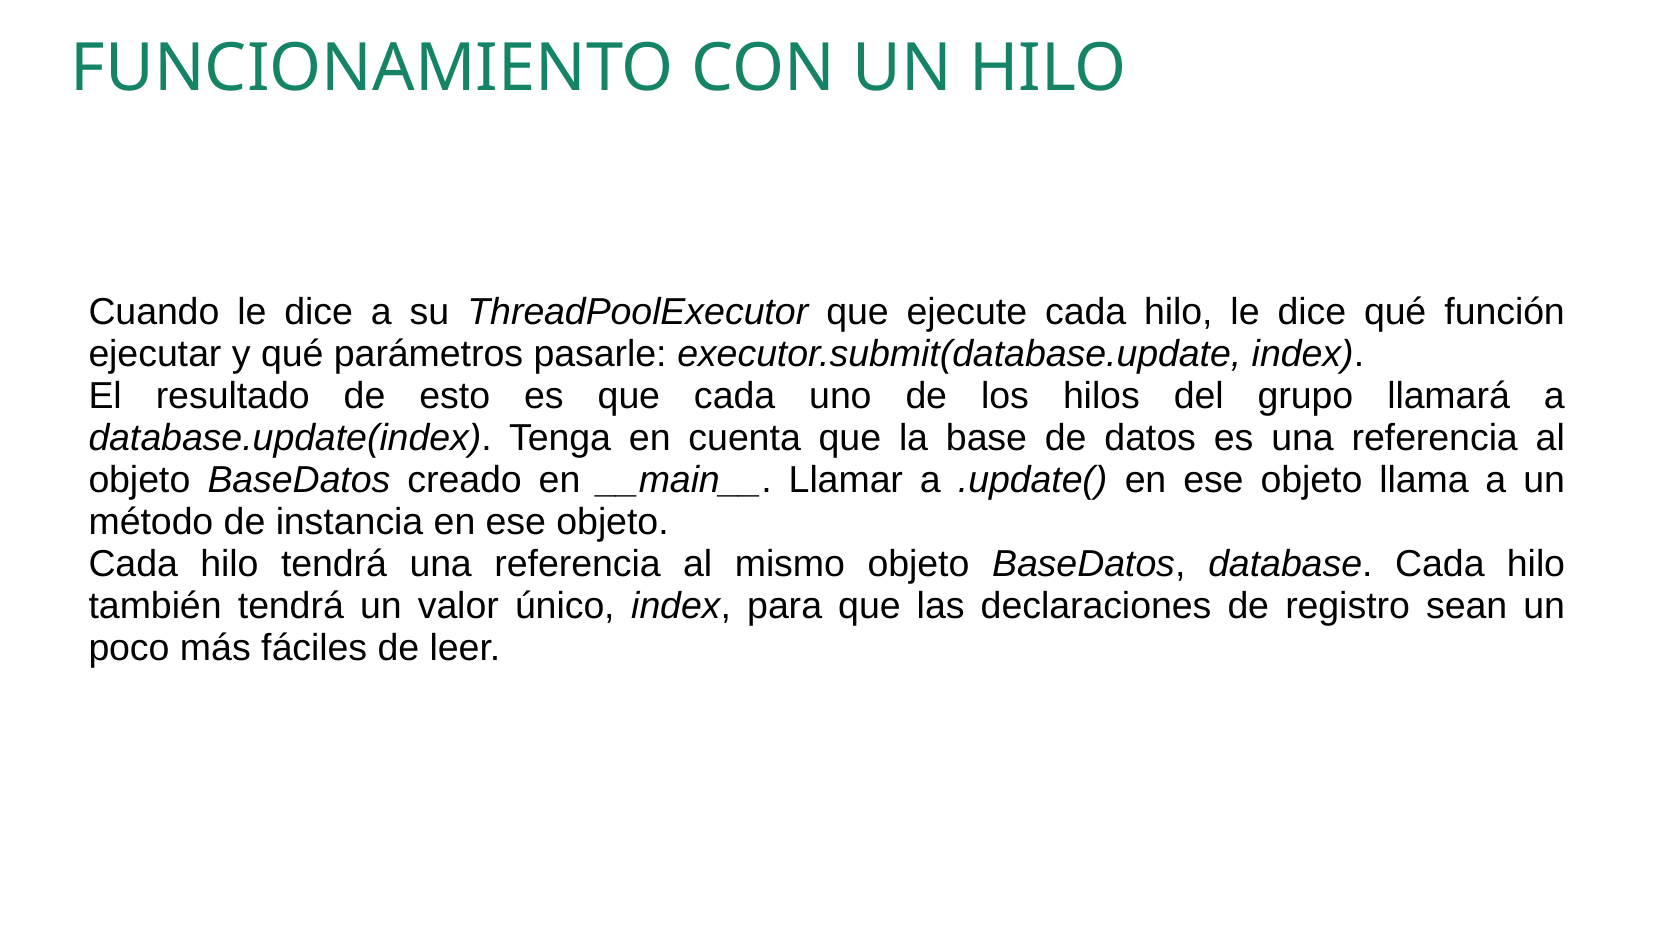

# FUNCIONAMIENTO CON UN HILO
Cuando le dice a su ThreadPoolExecutor que ejecute cada hilo, le dice qué función ejecutar y qué parámetros pasarle: executor.submit(database.update, index).
El resultado de esto es que cada uno de los hilos del grupo llamará a database.update(index). Tenga en cuenta que la base de datos es una referencia al objeto BaseDatos creado en __main__. Llamar a .update() en ese objeto llama a un método de instancia en ese objeto.
Cada hilo tendrá una referencia al mismo objeto BaseDatos, database. Cada hilo también tendrá un valor único, index, para que las declaraciones de registro sean un poco más fáciles de leer.